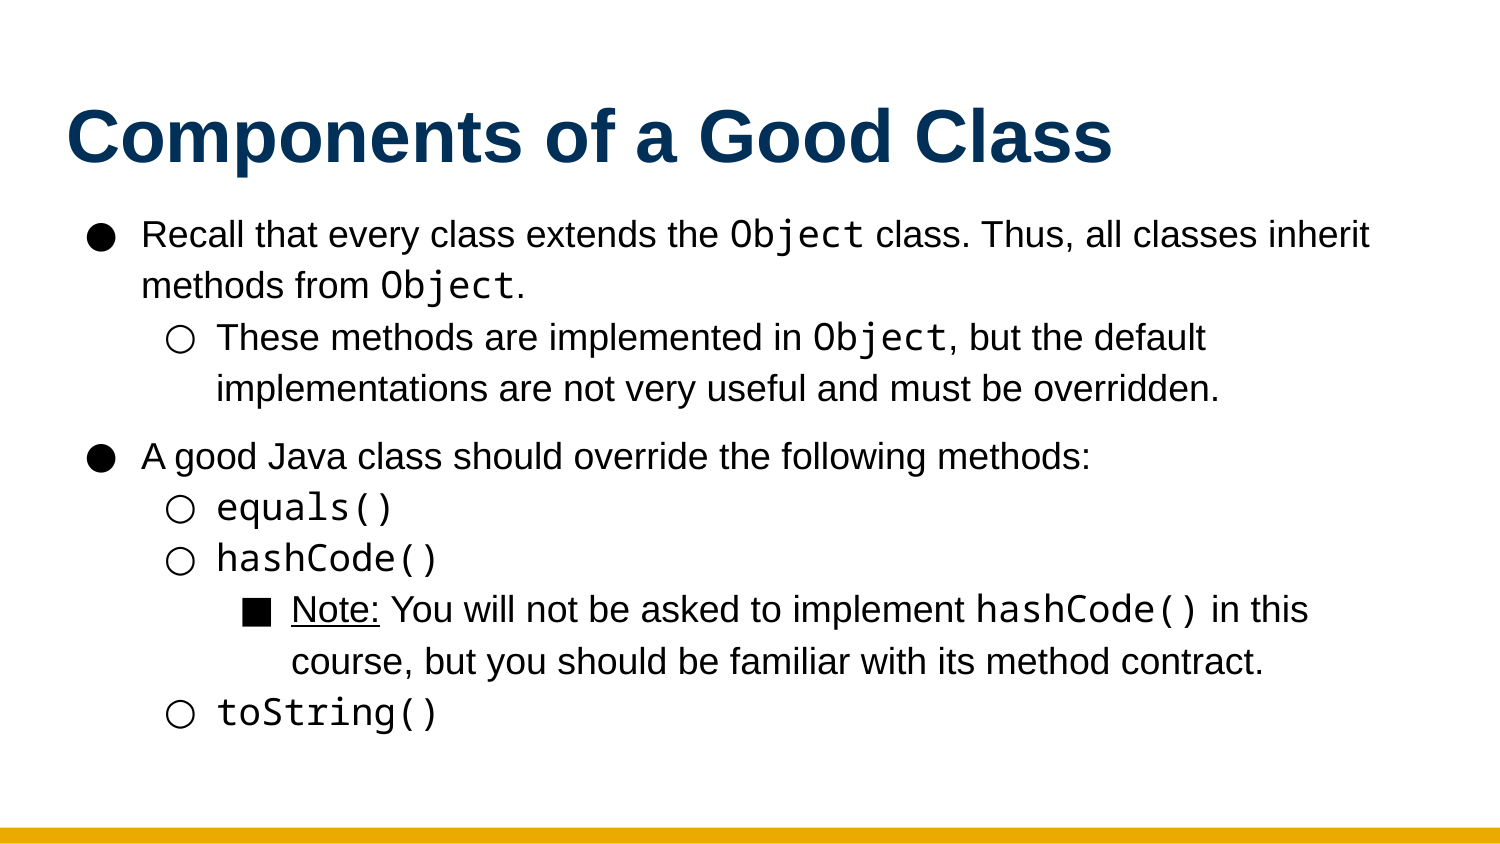

# Components of a Good Class
Recall that every class extends the Object class. Thus, all classes inherit methods from Object.
These methods are implemented in Object, but the default implementations are not very useful and must be overridden.
A good Java class should override the following methods:
equals()
hashCode()
Note: You will not be asked to implement hashCode() in this course, but you should be familiar with its method contract.
toString()